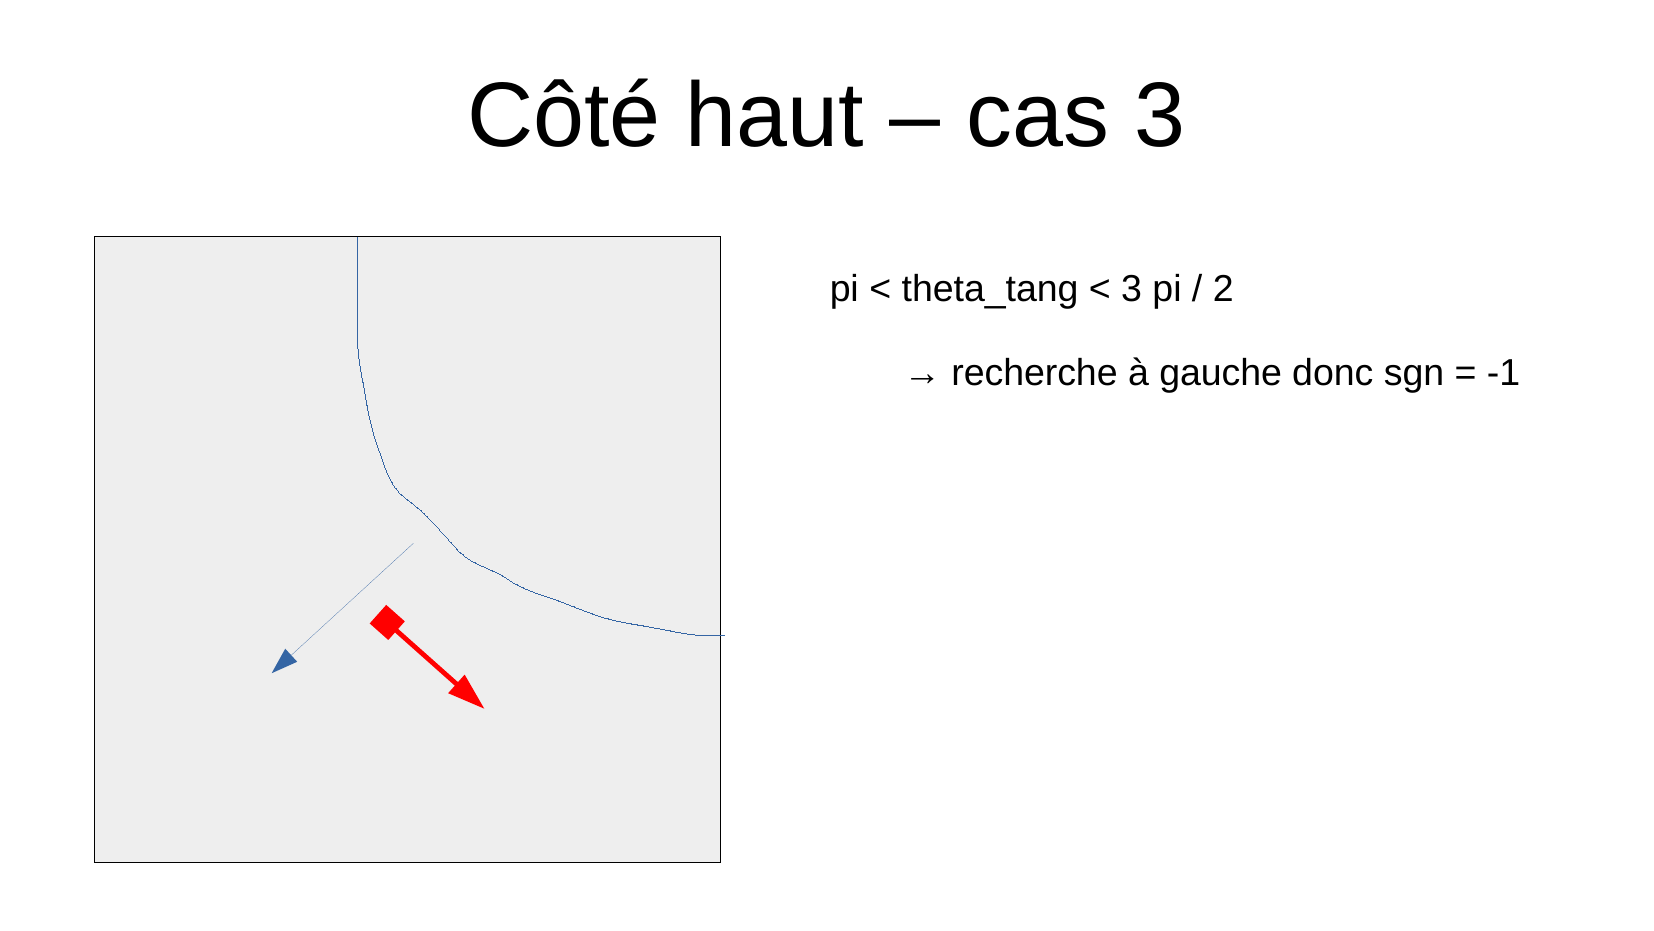

# Côté haut – cas 3
pi < theta_tang < 3 pi / 2
	→ recherche à gauche donc sgn = -1